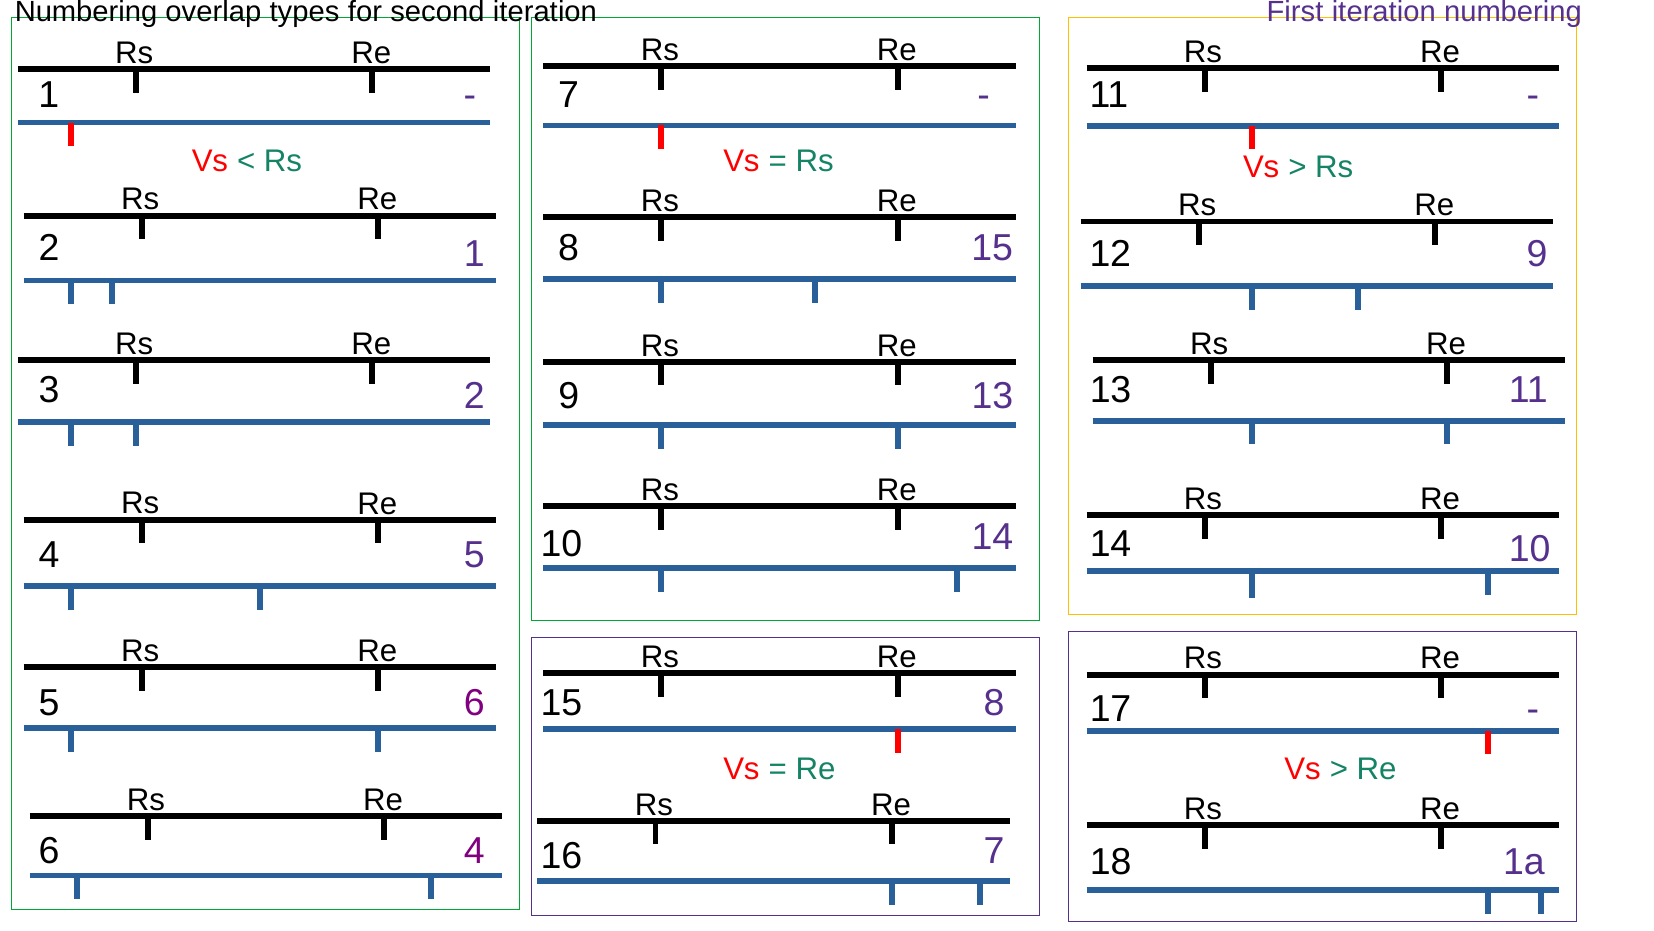

Numbering overlap types for second iteration
First iteration numbering
Rs
Re
Rs
Re
Rs
Re
1
-
7
-
11
-
Vs < Rs
Vs = Rs
Vs > Rs
Rs
Re
Rs
Re
Rs
Re
2
8
15
1
12
9
Rs
Re
Rs
Re
Rs
Re
3
13
11
2
9
13
Rs
Re
Rs
Re
Rs
Re
14
10
14
10
4
5
Rs
Re
Rs
Re
Rs
Re
5
6
15
8
17
-
Vs = Re
Vs > Re
Rs
Re
Rs
Re
Rs
Re
6
4
7
16
18
1a